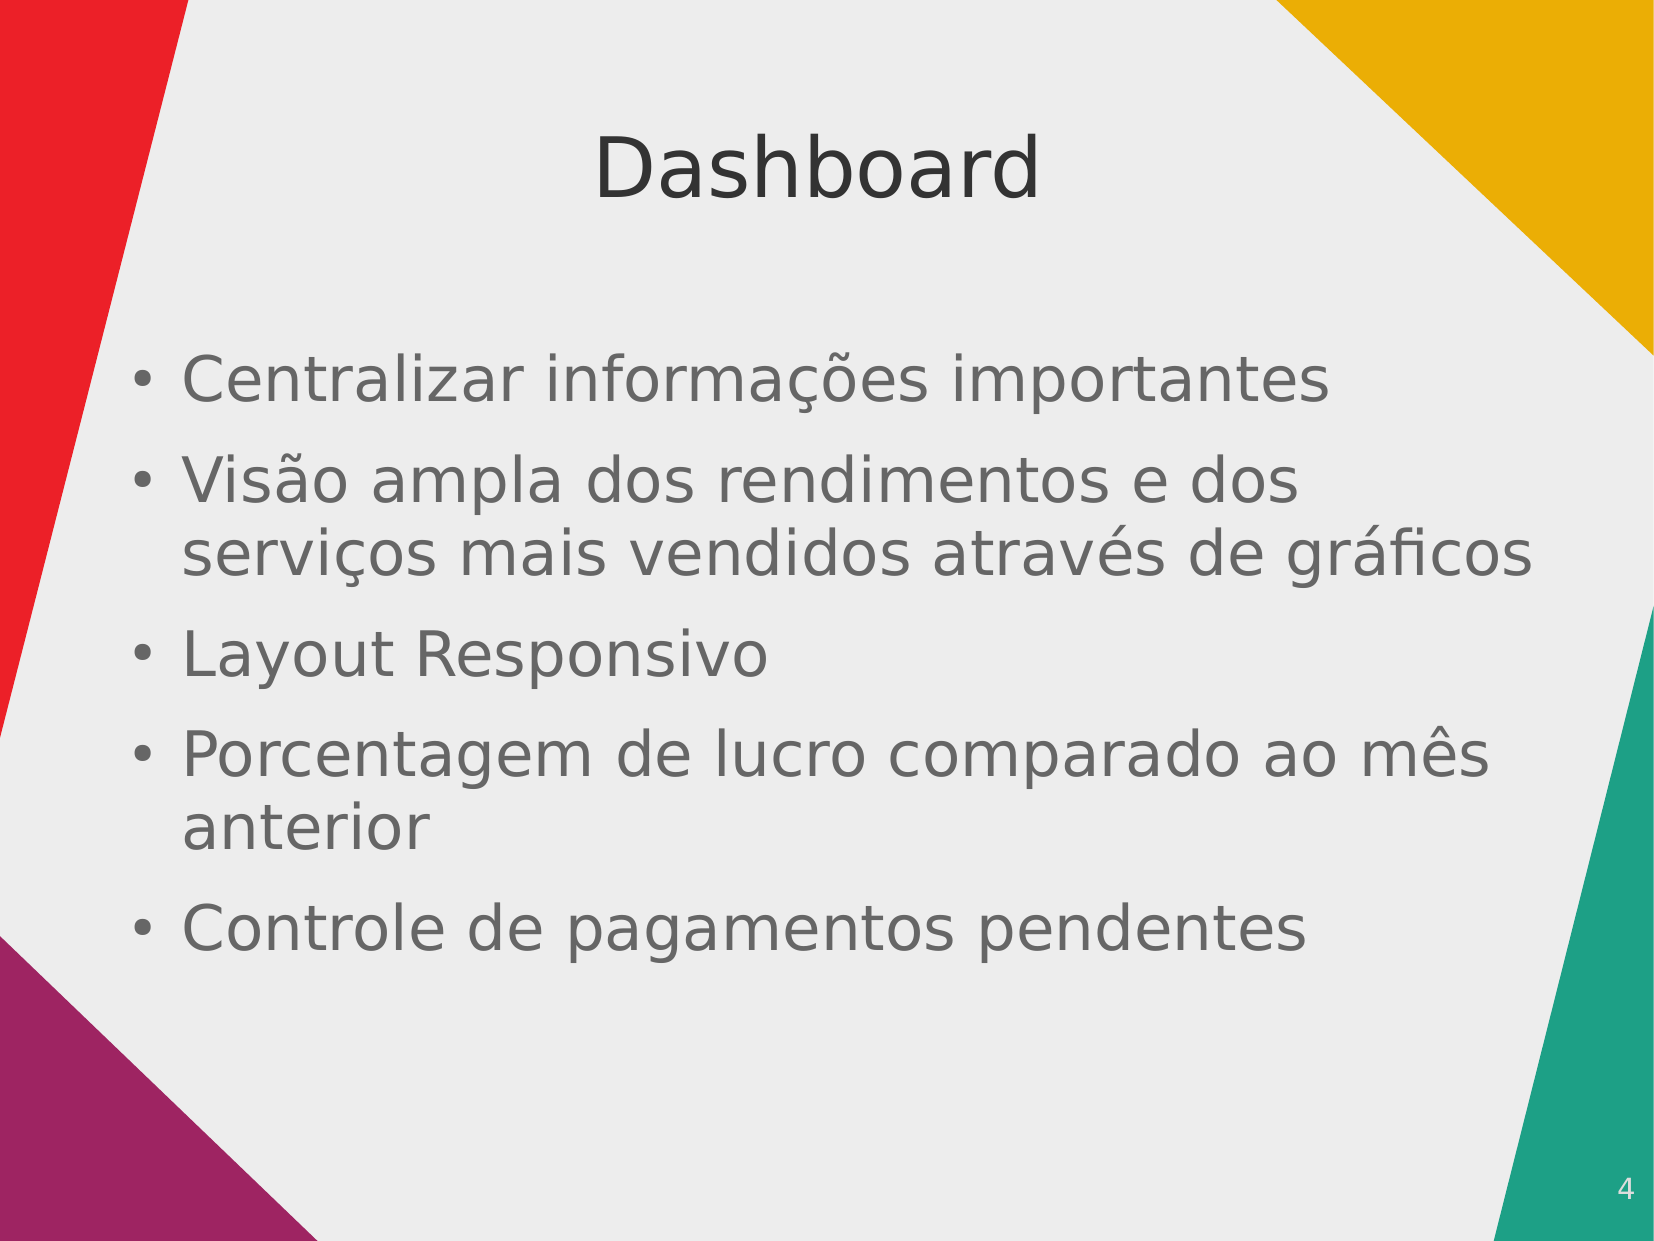

# Dashboard
Centralizar informações importantes
Visão ampla dos rendimentos e dos serviços mais vendidos através de gráficos
Layout Responsivo
Porcentagem de lucro comparado ao mês anterior
Controle de pagamentos pendentes
4